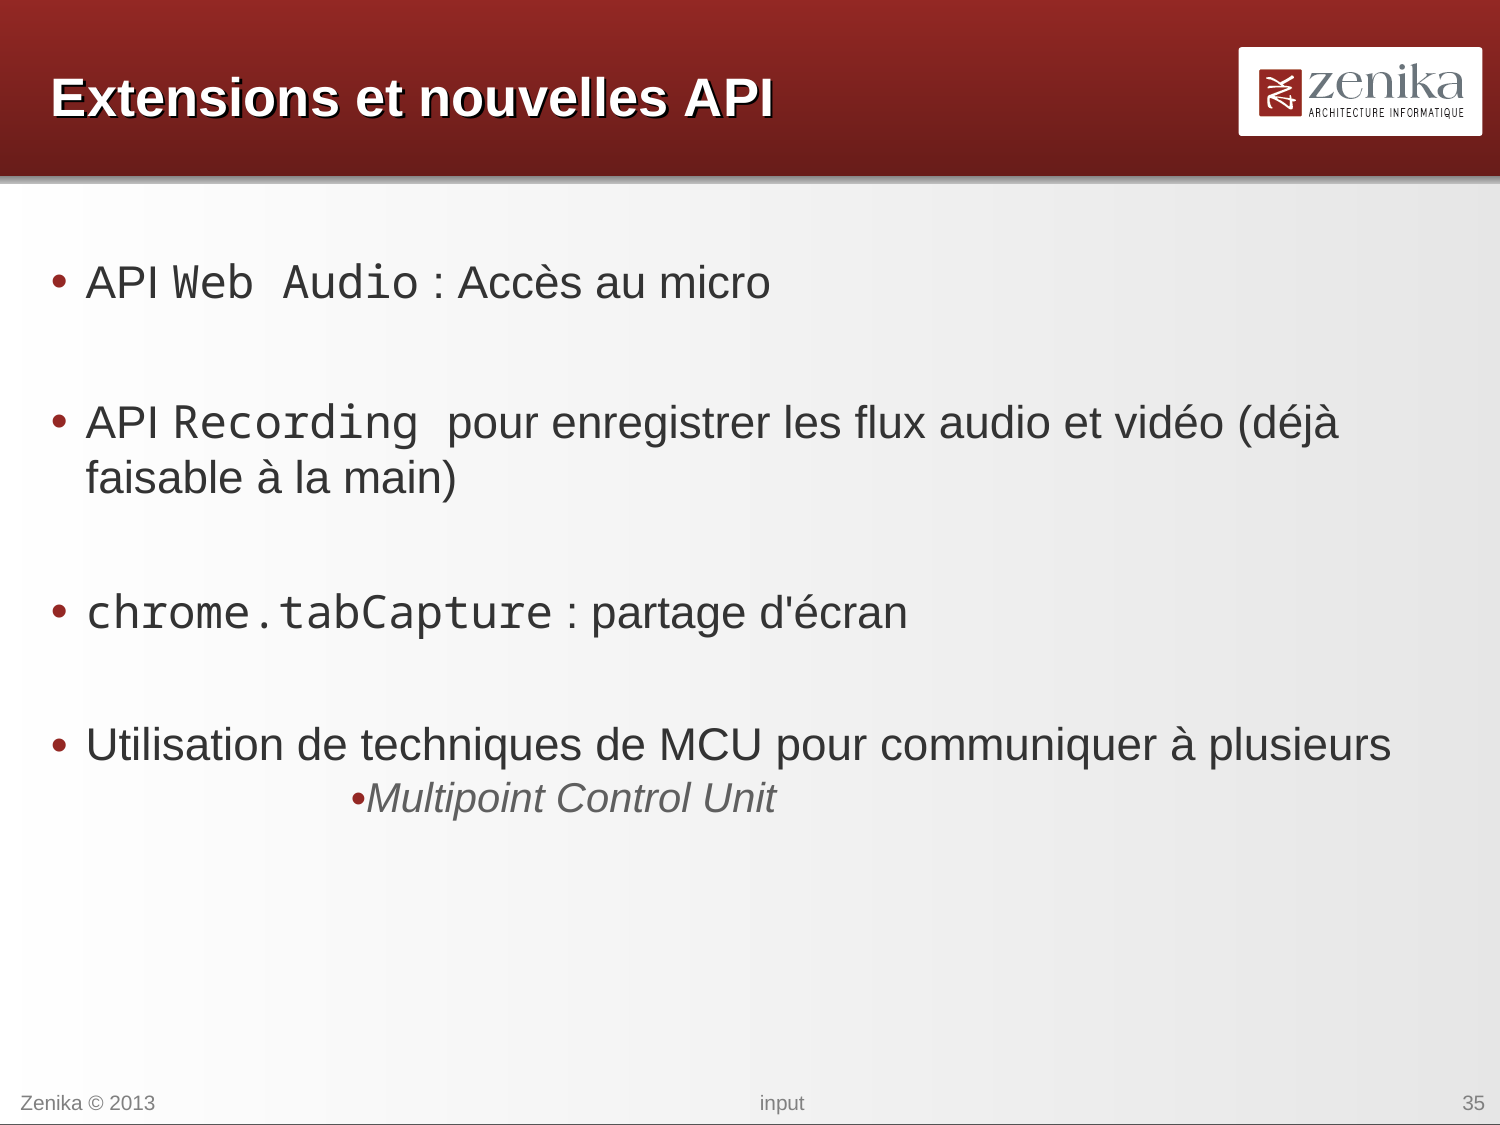

# Extensions et nouvelles API
API Web Audio : Accès au micro
API Recording pour enregistrer les flux audio et vidéo (déjà faisable à la main)
chrome.tabCapture : partage d'écran
Utilisation de techniques de MCU pour communiquer à plusieurs
Multipoint Control Unit